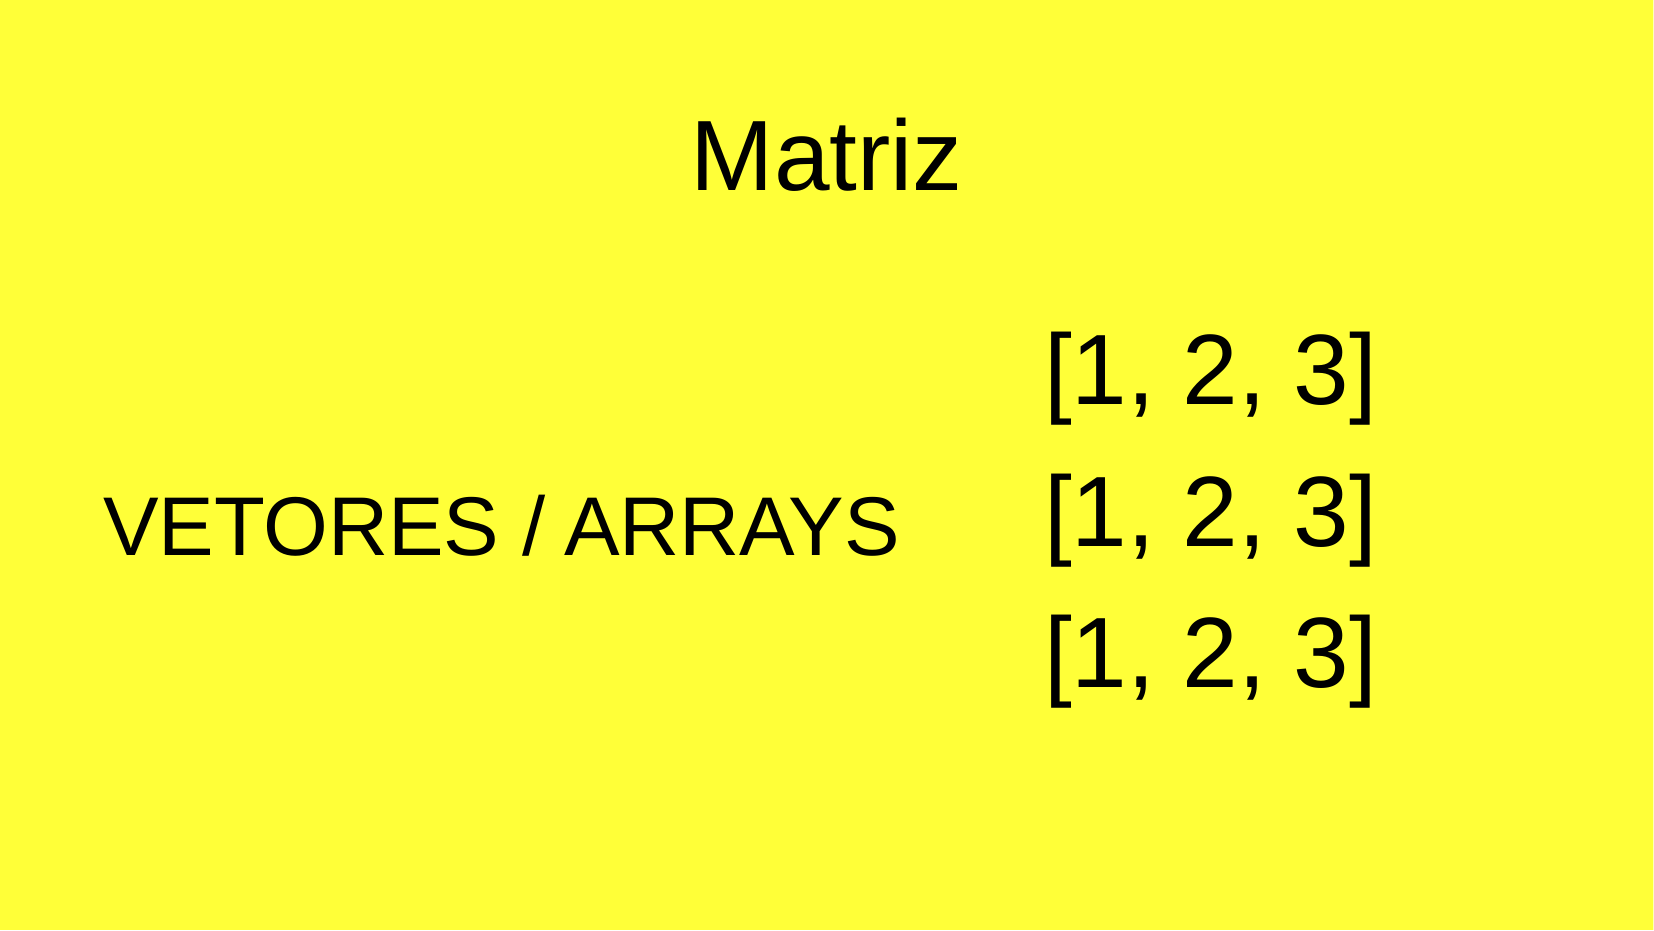

# Matriz
[1, 2, 3]
[1, 2, 3]
[1, 2, 3]
VETORES / ARRAYS